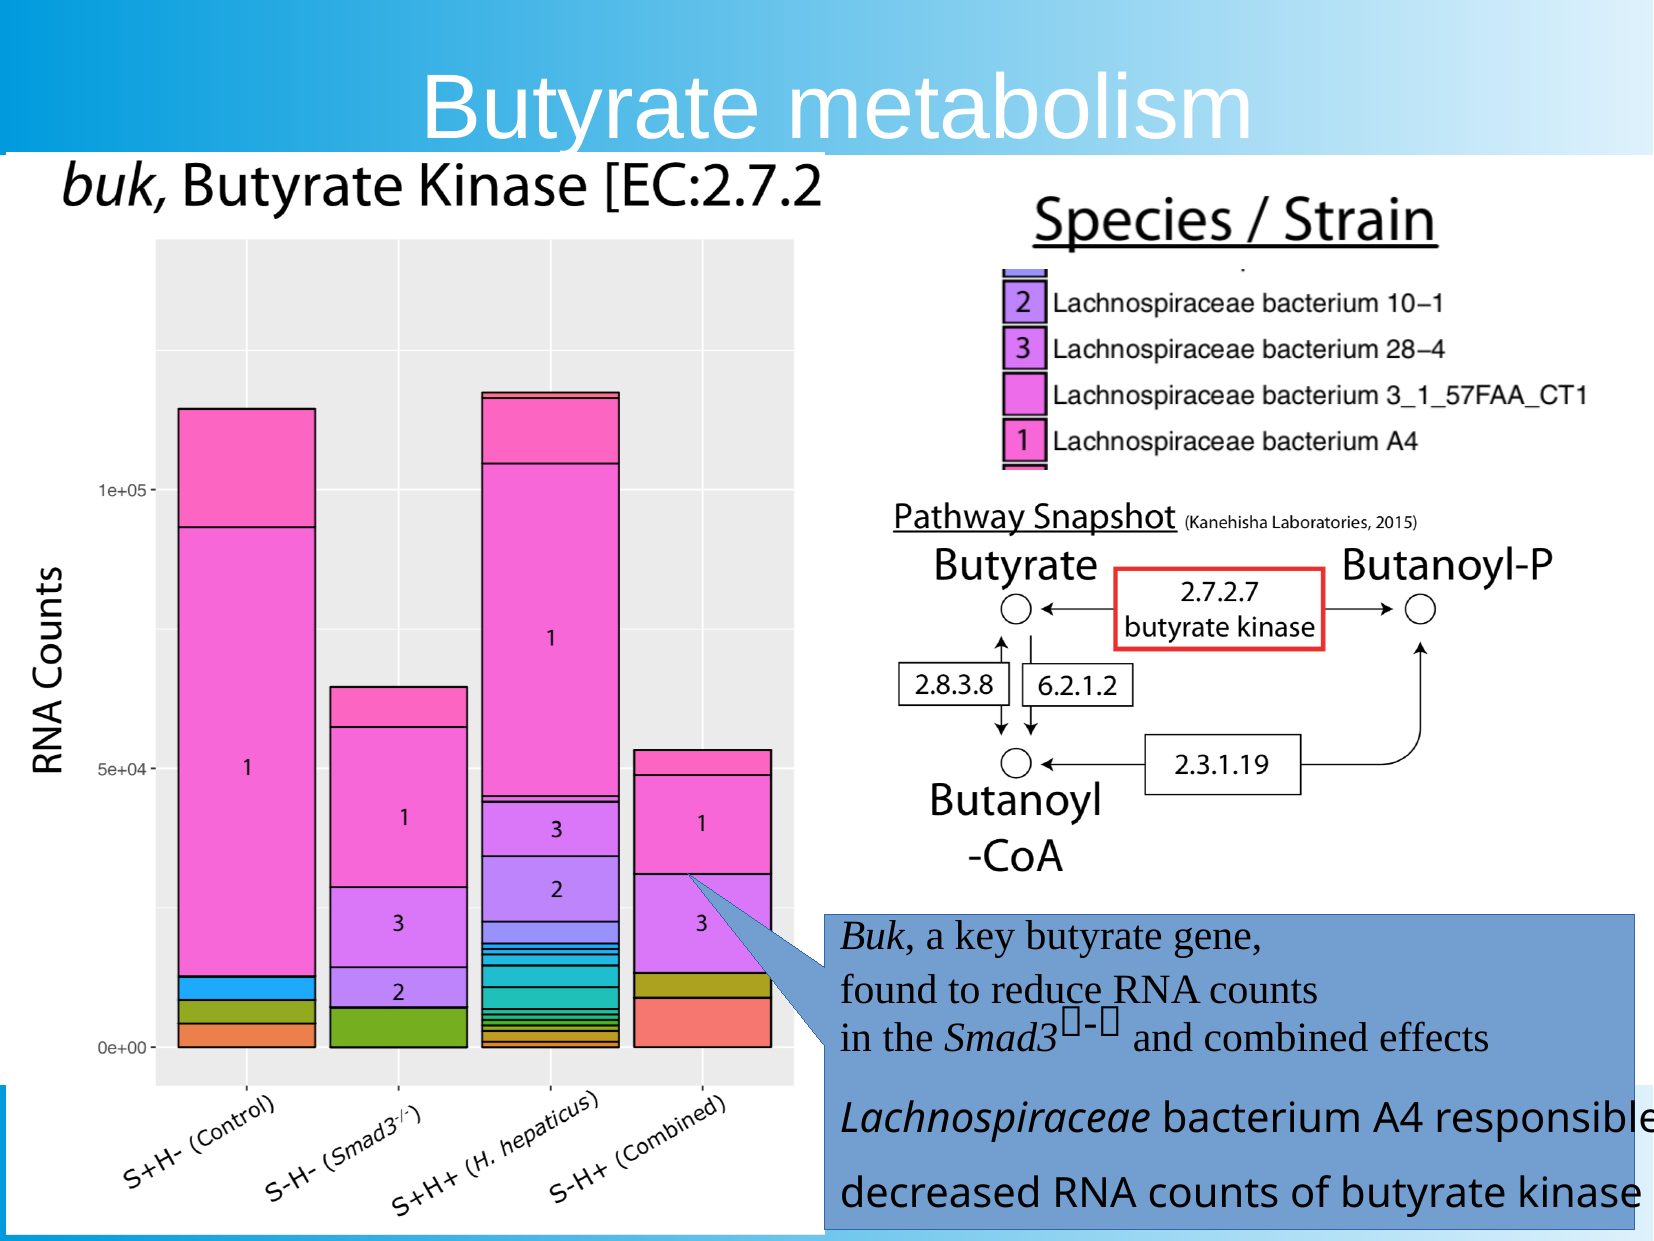

Butyrate metabolism
Buk, a key butyrate gene,
found to reduce RNA counts
in the Smad3􏰅-􏰅 and combined effects
Lachnospiraceae bacterium A4 responsible for
decreased RNA counts of butyrate kinase